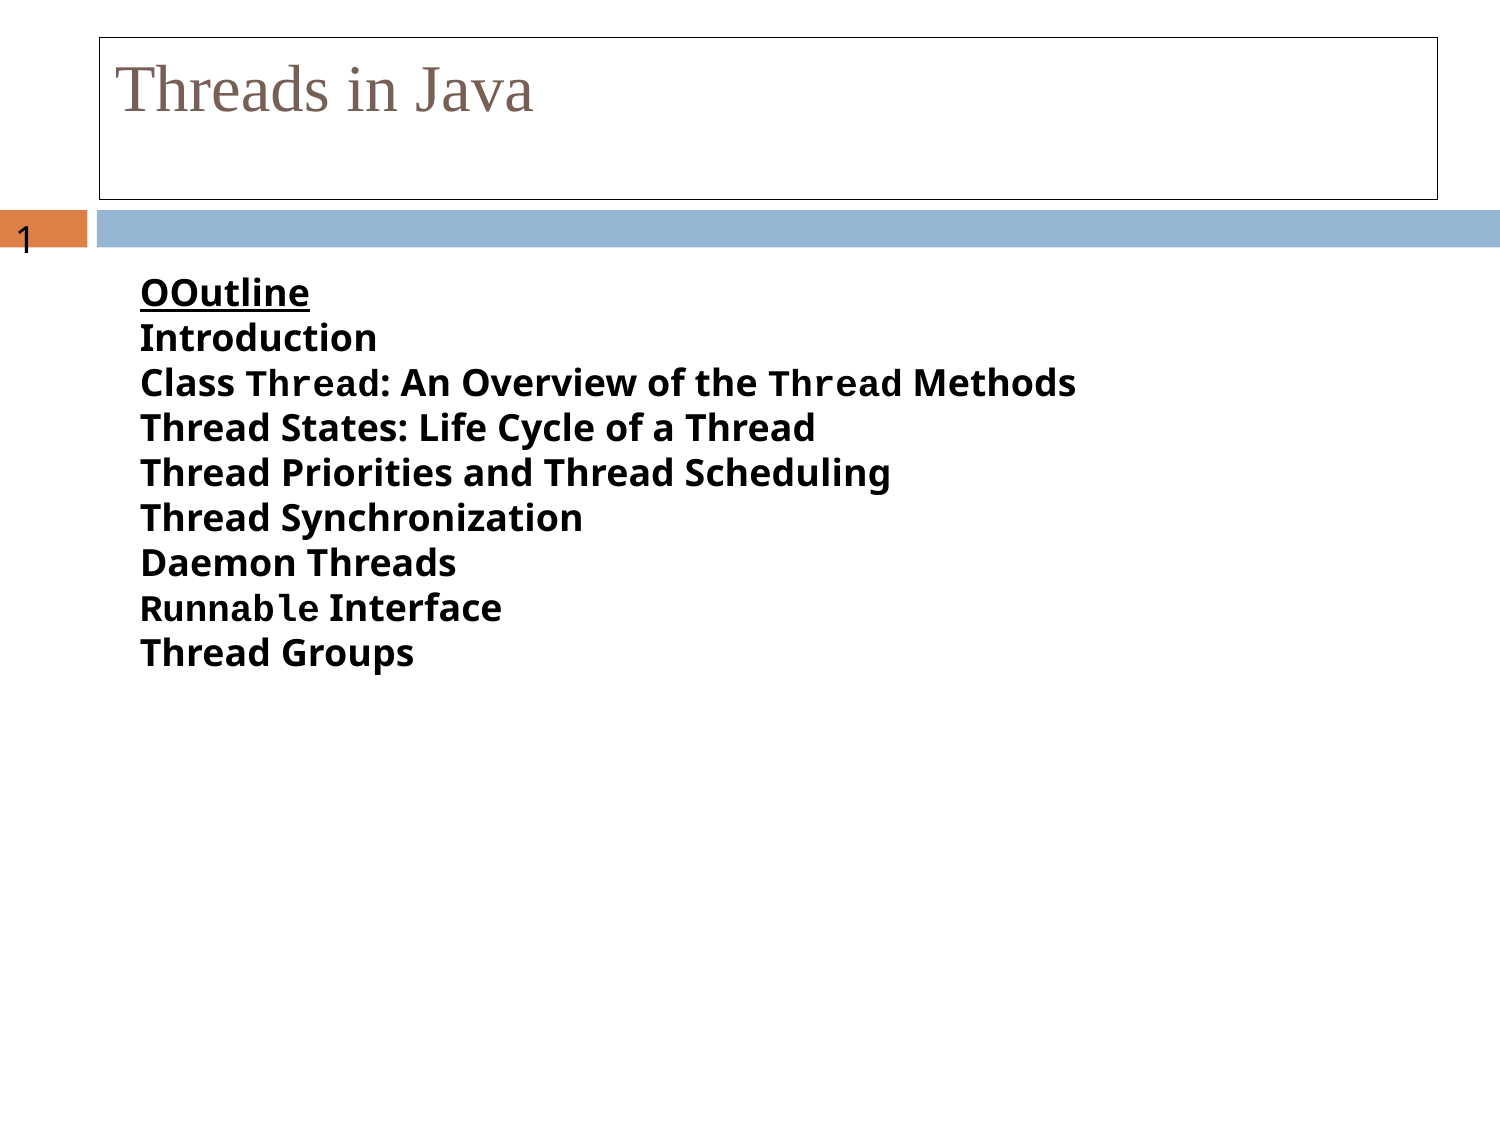

# Threads in Java
OOutline
Introduction
Class Thread: An Overview of the Thread Methods
Thread States: Life Cycle of a Thread
Thread Priorities and Thread Scheduling
Thread Synchronization
Daemon Threads
Runnable Interface
Thread Groups